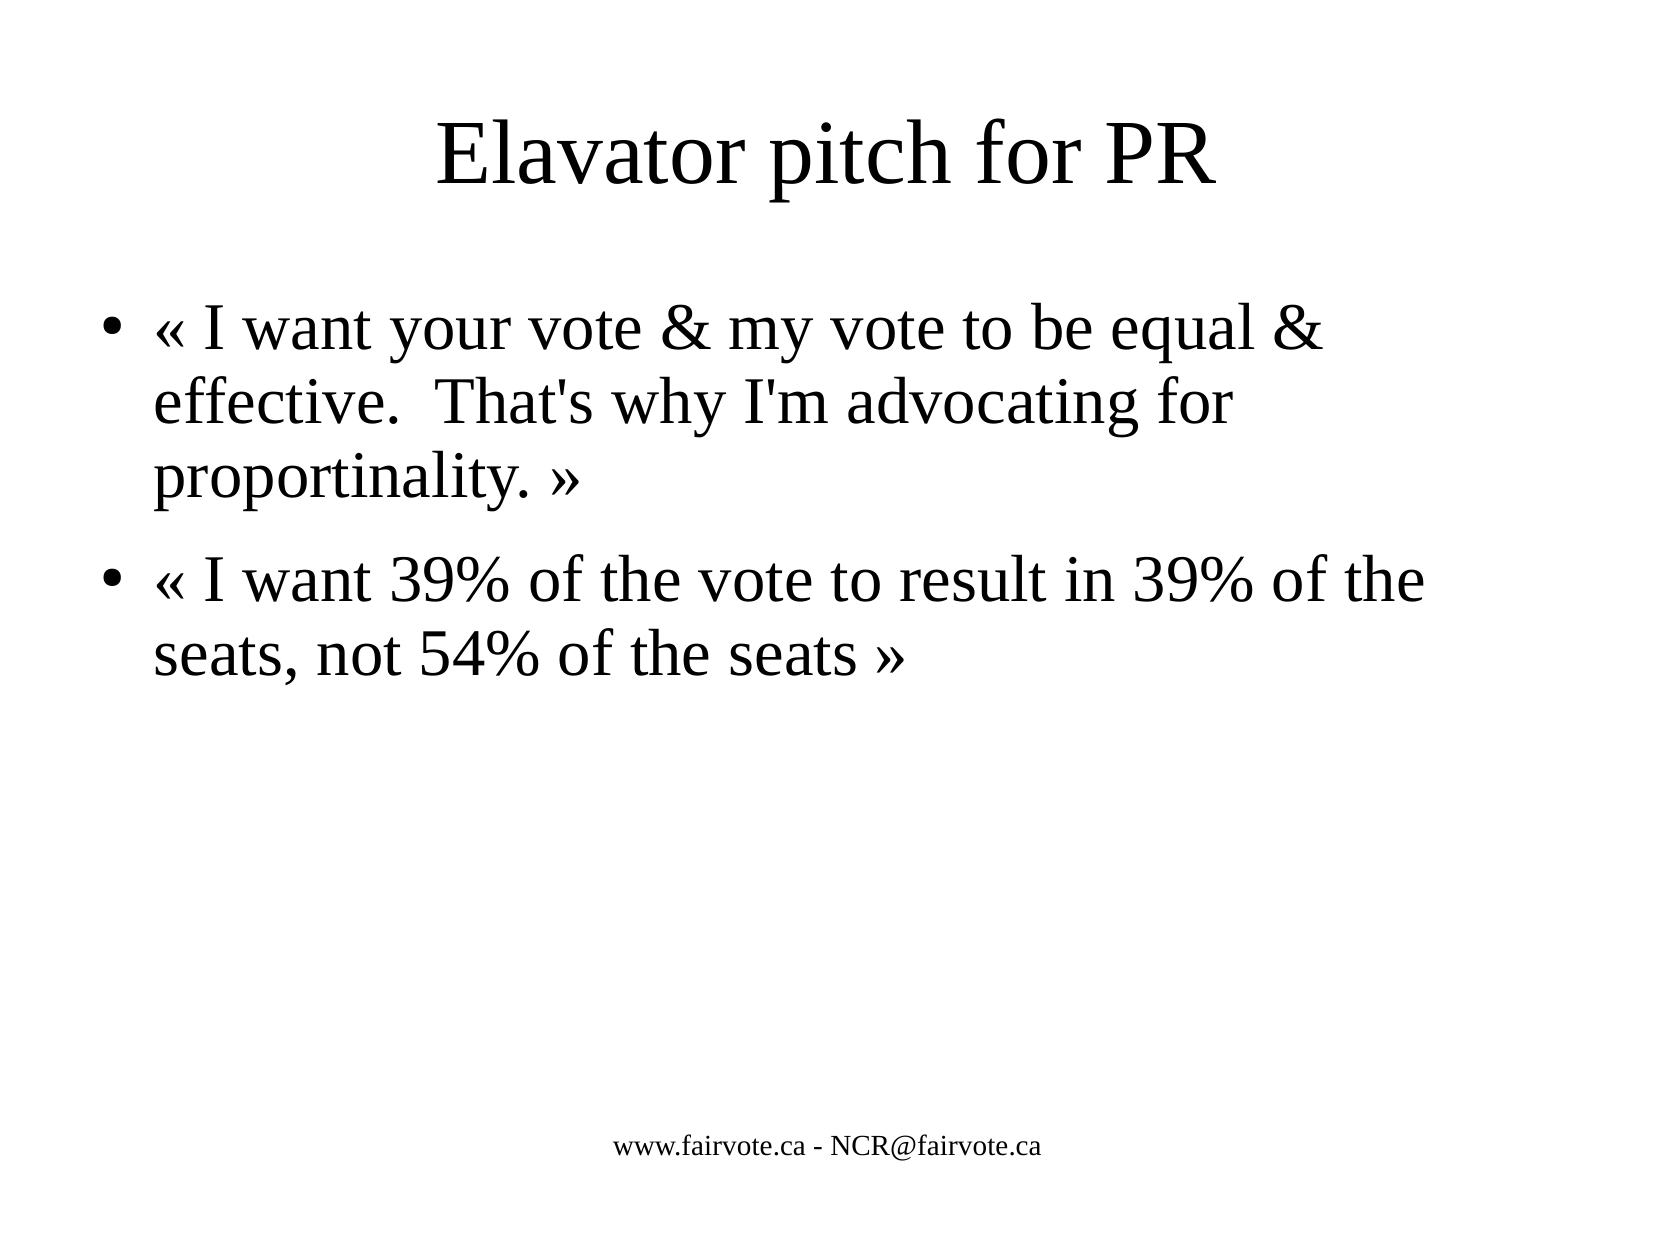

# Elavator pitch for PR
« I want your vote & my vote to be equal & effective. That's why I'm advocating for proportinality. »
« I want 39% of the vote to result in 39% of the seats, not 54% of the seats »
www.fairvote.ca - NCR@fairvote.ca